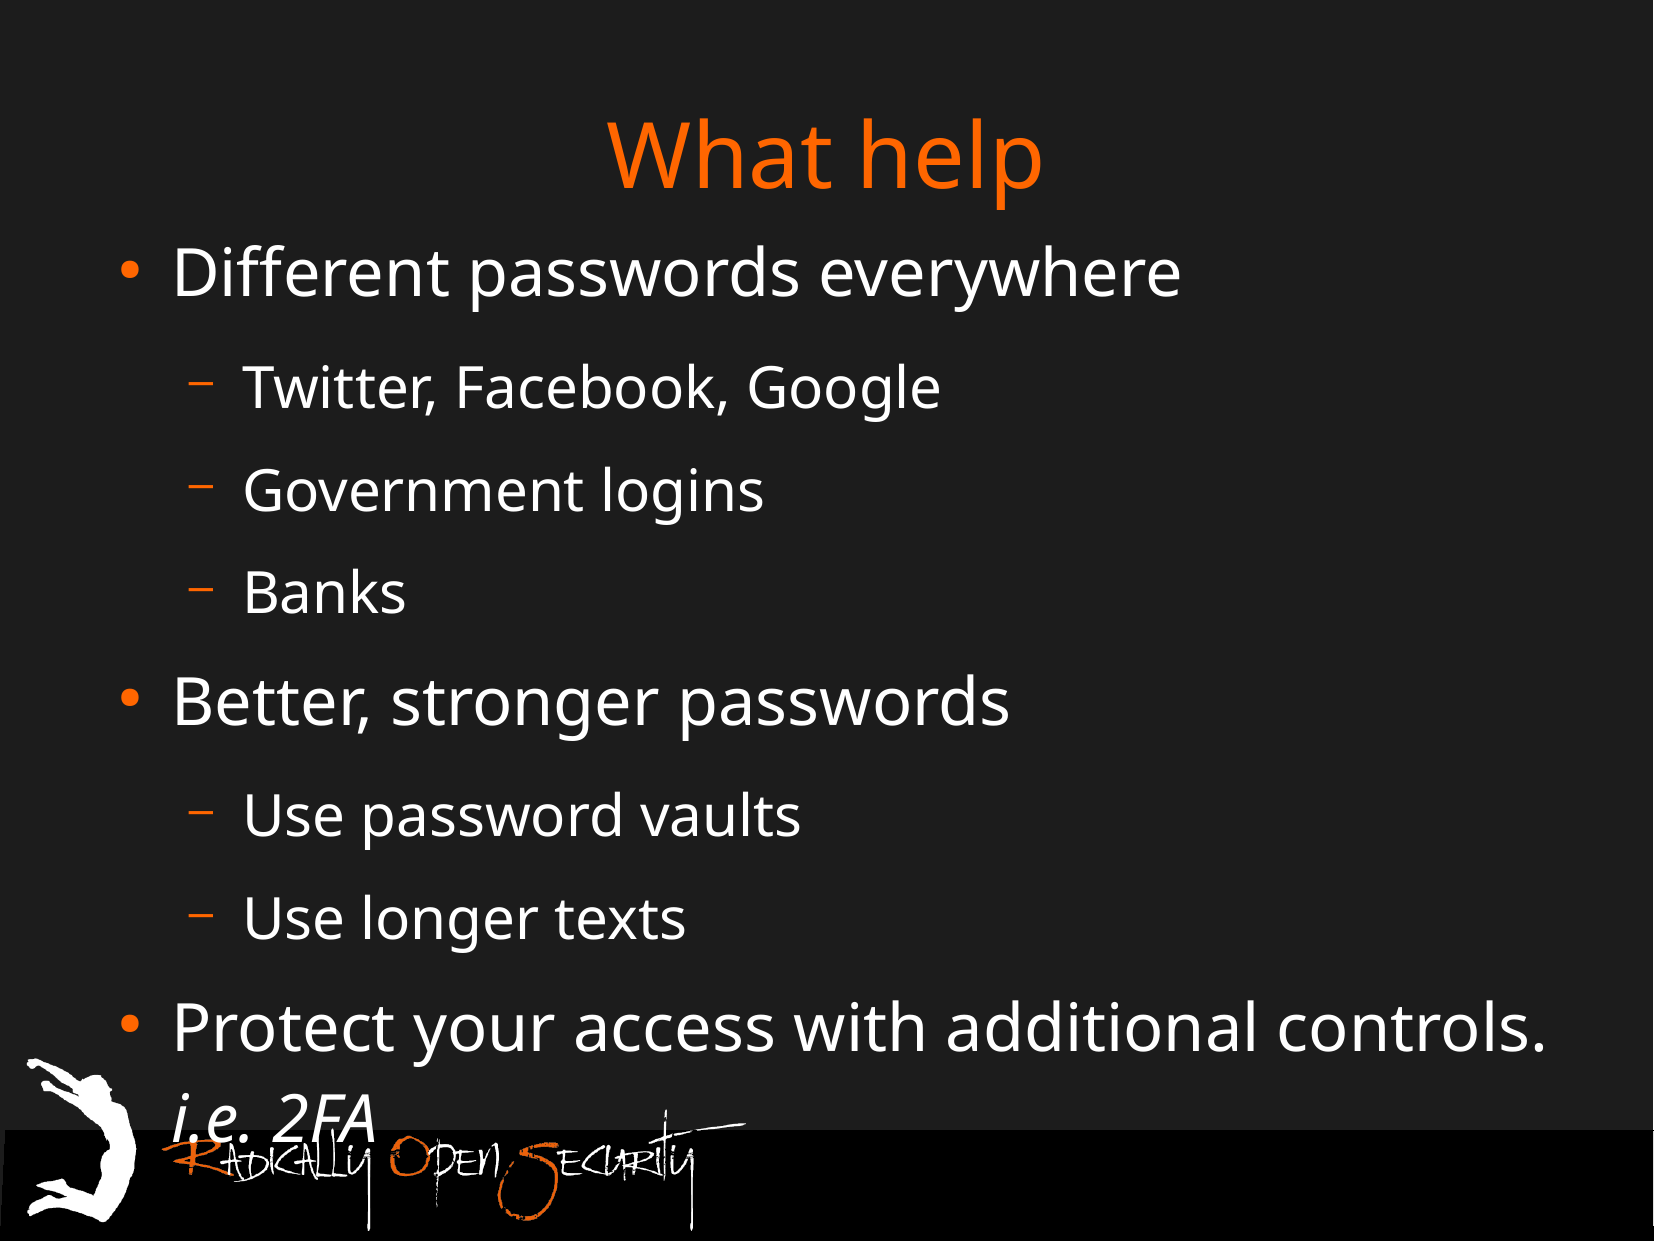

# What help
Different passwords everywhere
Twitter, Facebook, Google
Government logins
Banks
Better, stronger passwords
Use password vaults
Use longer texts
Protect your access with additional controls. i.e. 2FA